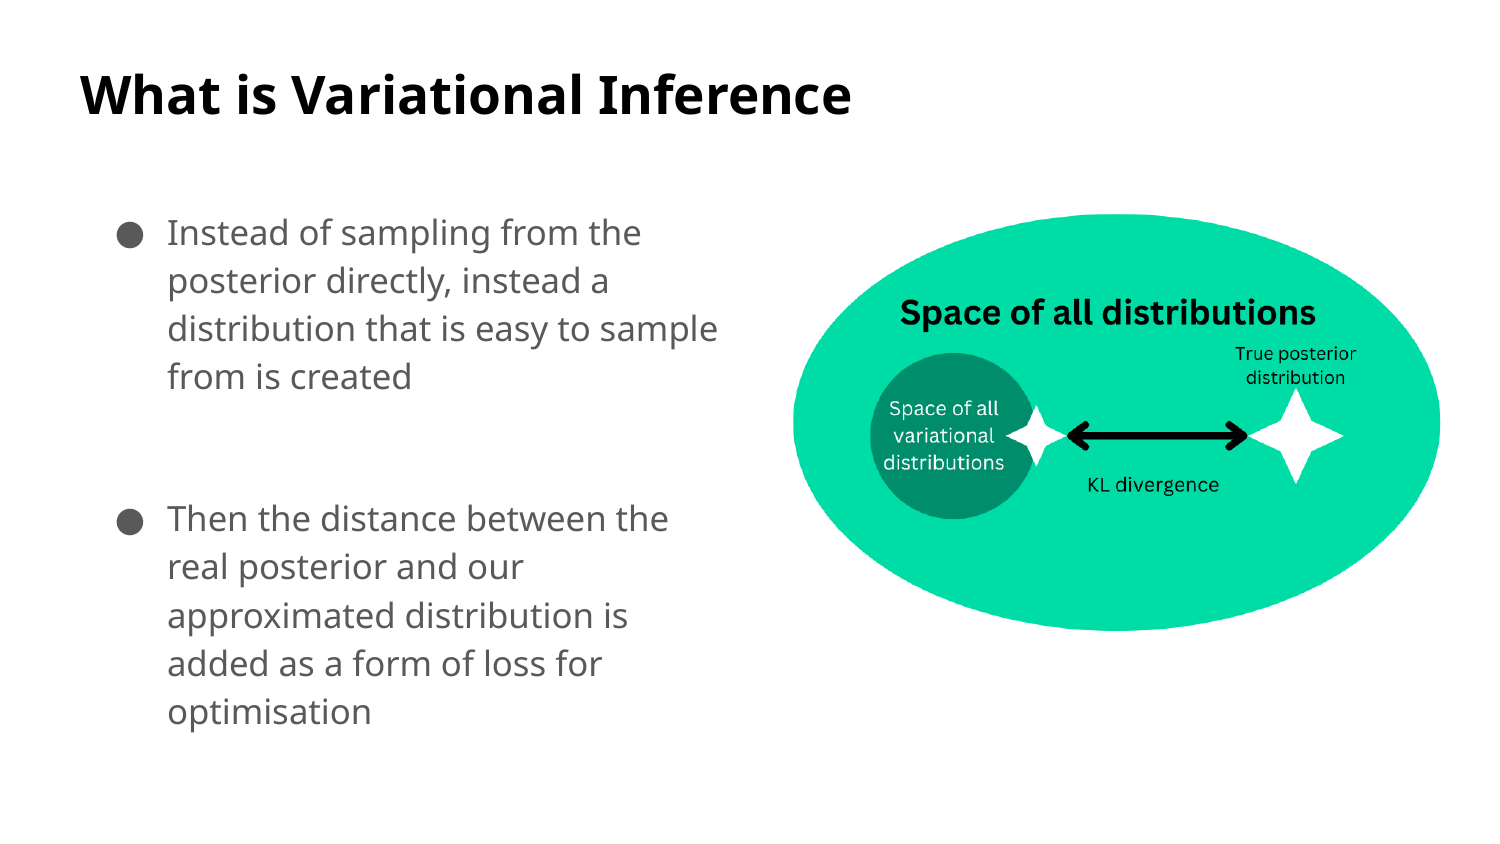

# What is Variational Inference
Instead of sampling from the posterior directly, instead a distribution that is easy to sample from is created
Then the distance between the real posterior and our approximated distribution is added as a form of loss for optimisation